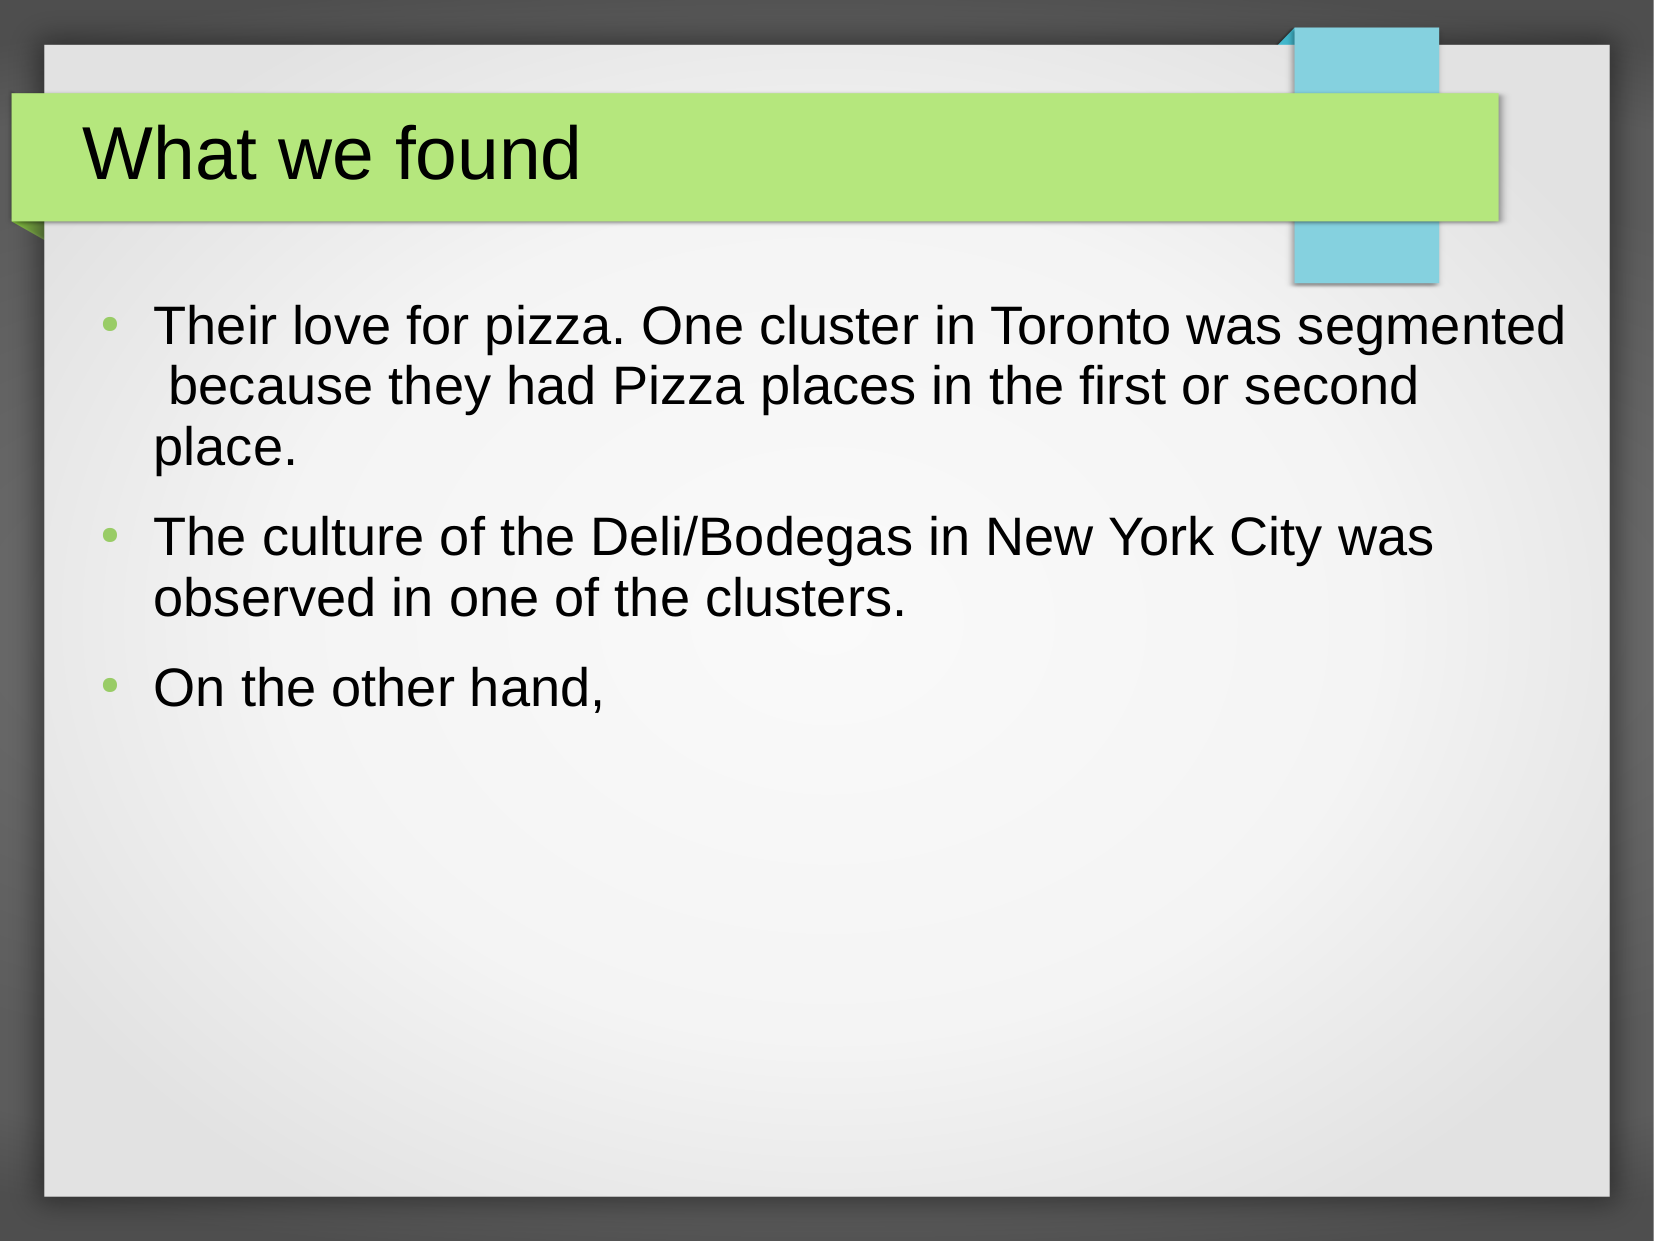

# What we found
Their love for pizza. One cluster in Toronto was segmented because they had Pizza places in the first or second place.
The culture of the Deli/Bodegas in New York City was observed in one of the clusters.
On the other hand,